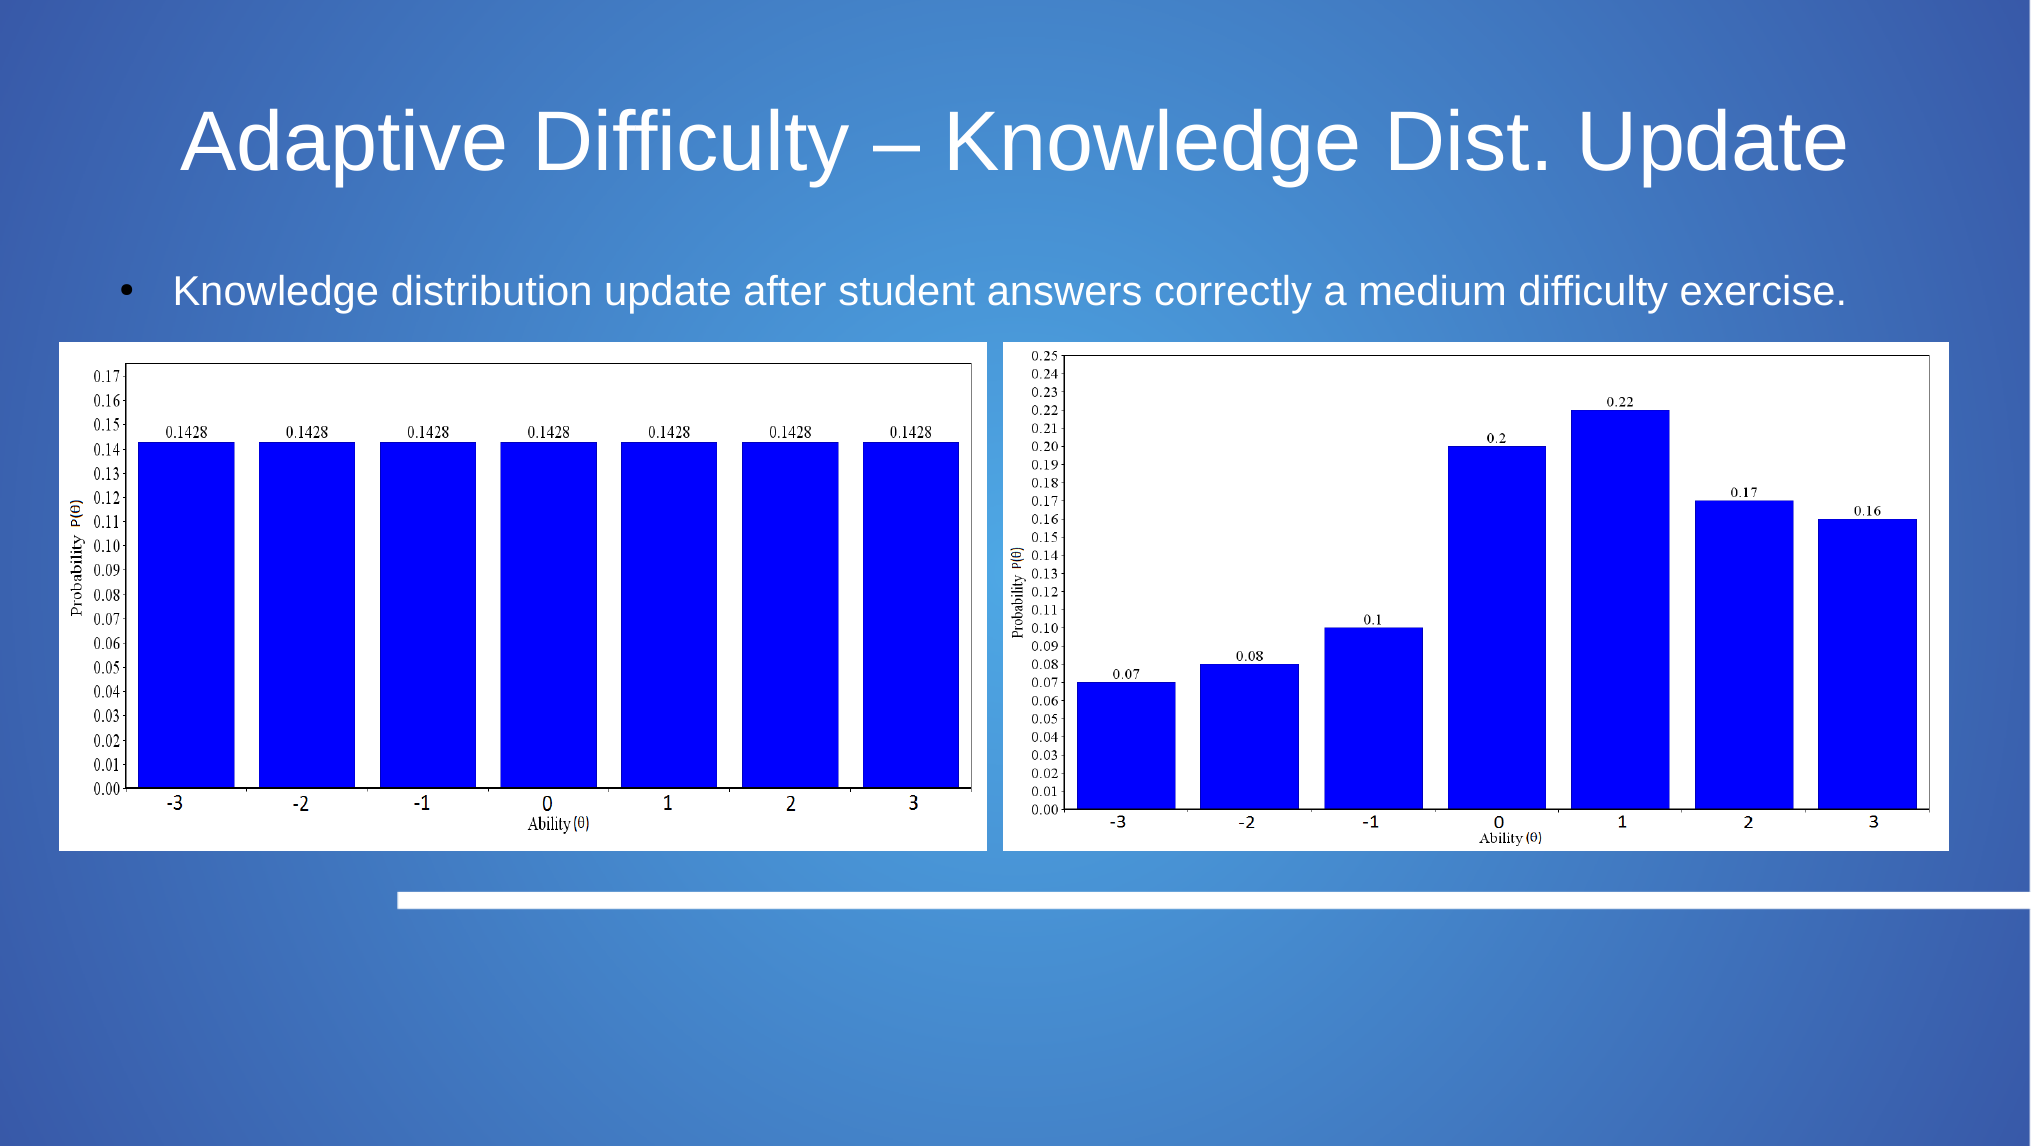

# Adaptive Difficulty – Knowledge Dist. Update
Knowledge distribution update after student answers correctly a medium difficulty exercise.